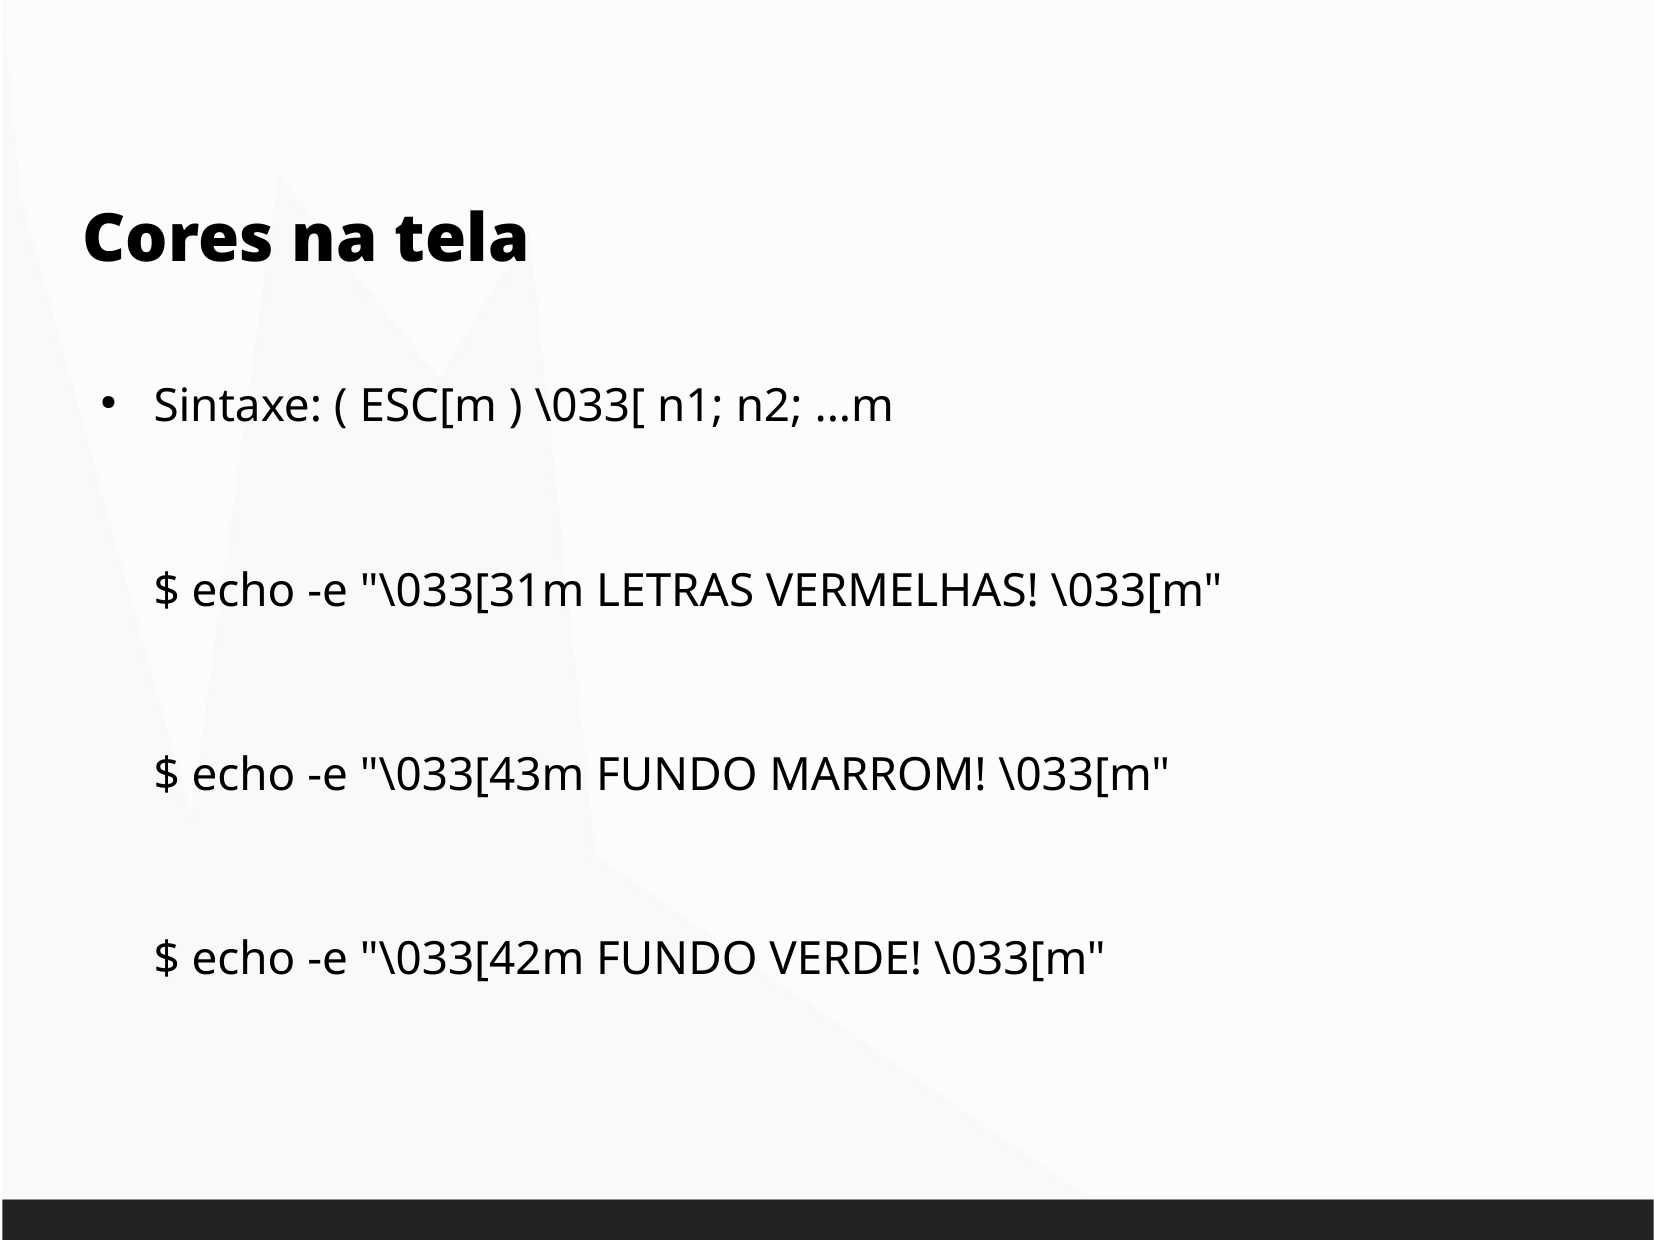

# Cores na tela
Sintaxe: ( ESC[m ) \033[ n1; n2; ...m
$ echo -e "\033[31m LETRAS VERMELHAS! \033[m"
$ echo -e "\033[43m FUNDO MARROM! \033[m"
$ echo -e "\033[42m FUNDO VERDE! \033[m"